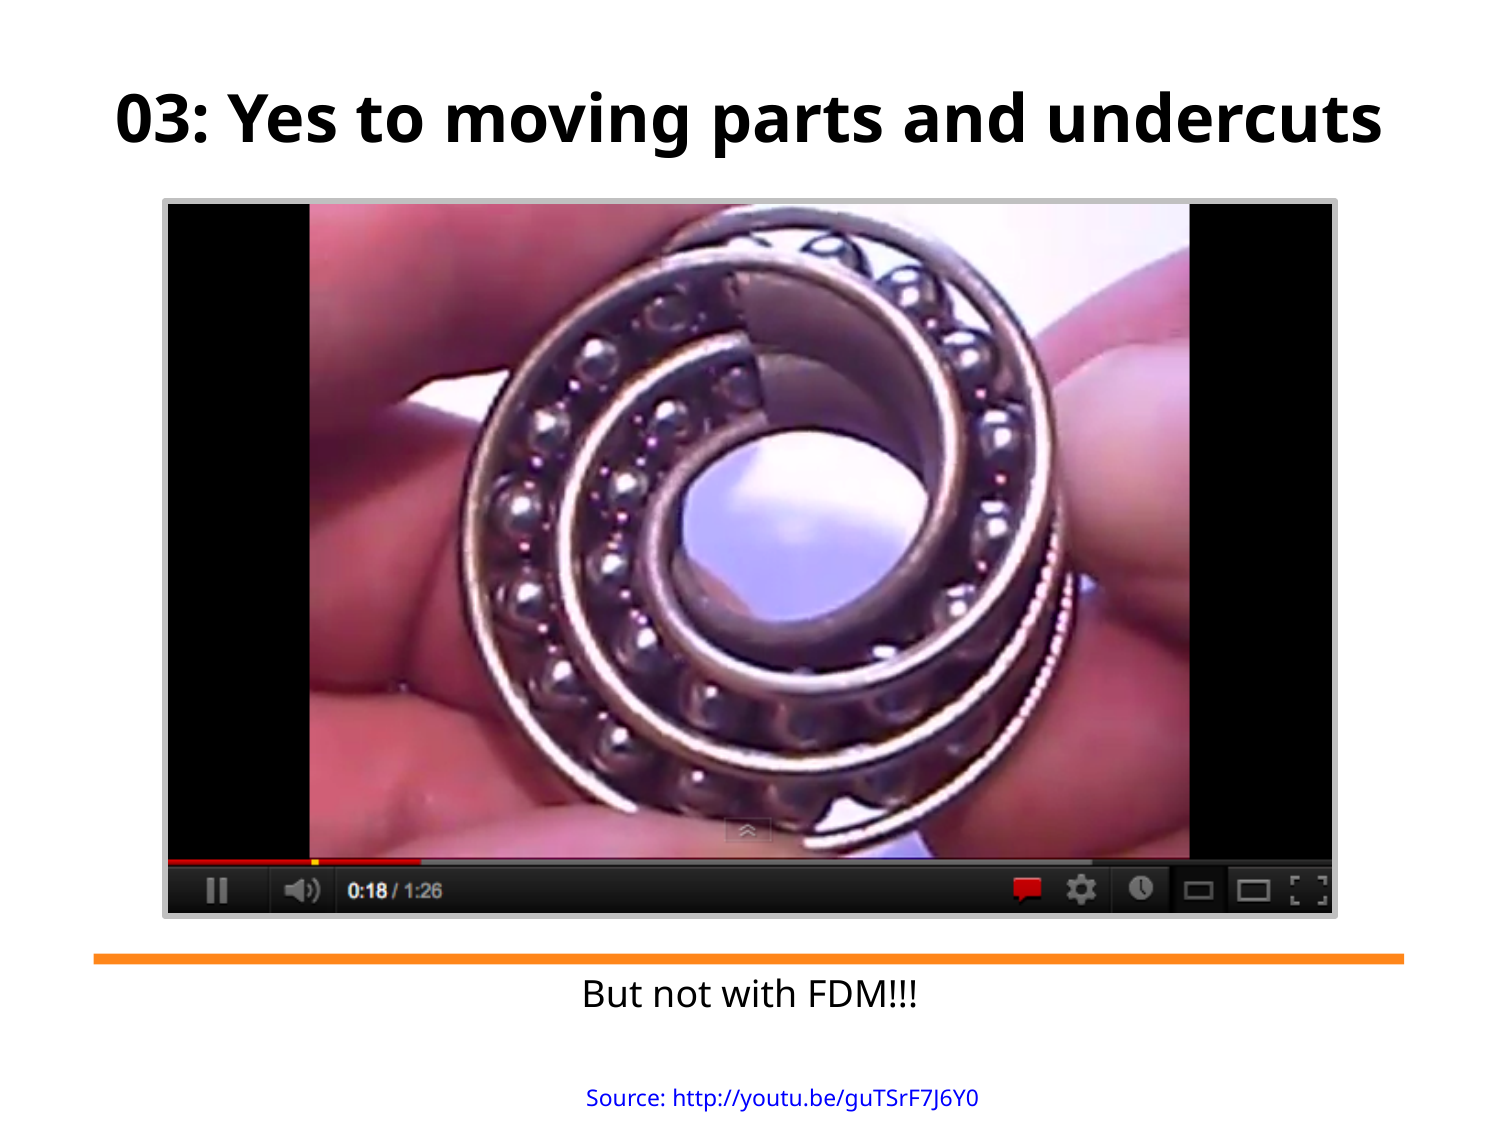

# 03: Yes to moving parts and undercuts
But not with FDM!!!
Source: http://youtu.be/guTSrF7J6Y0